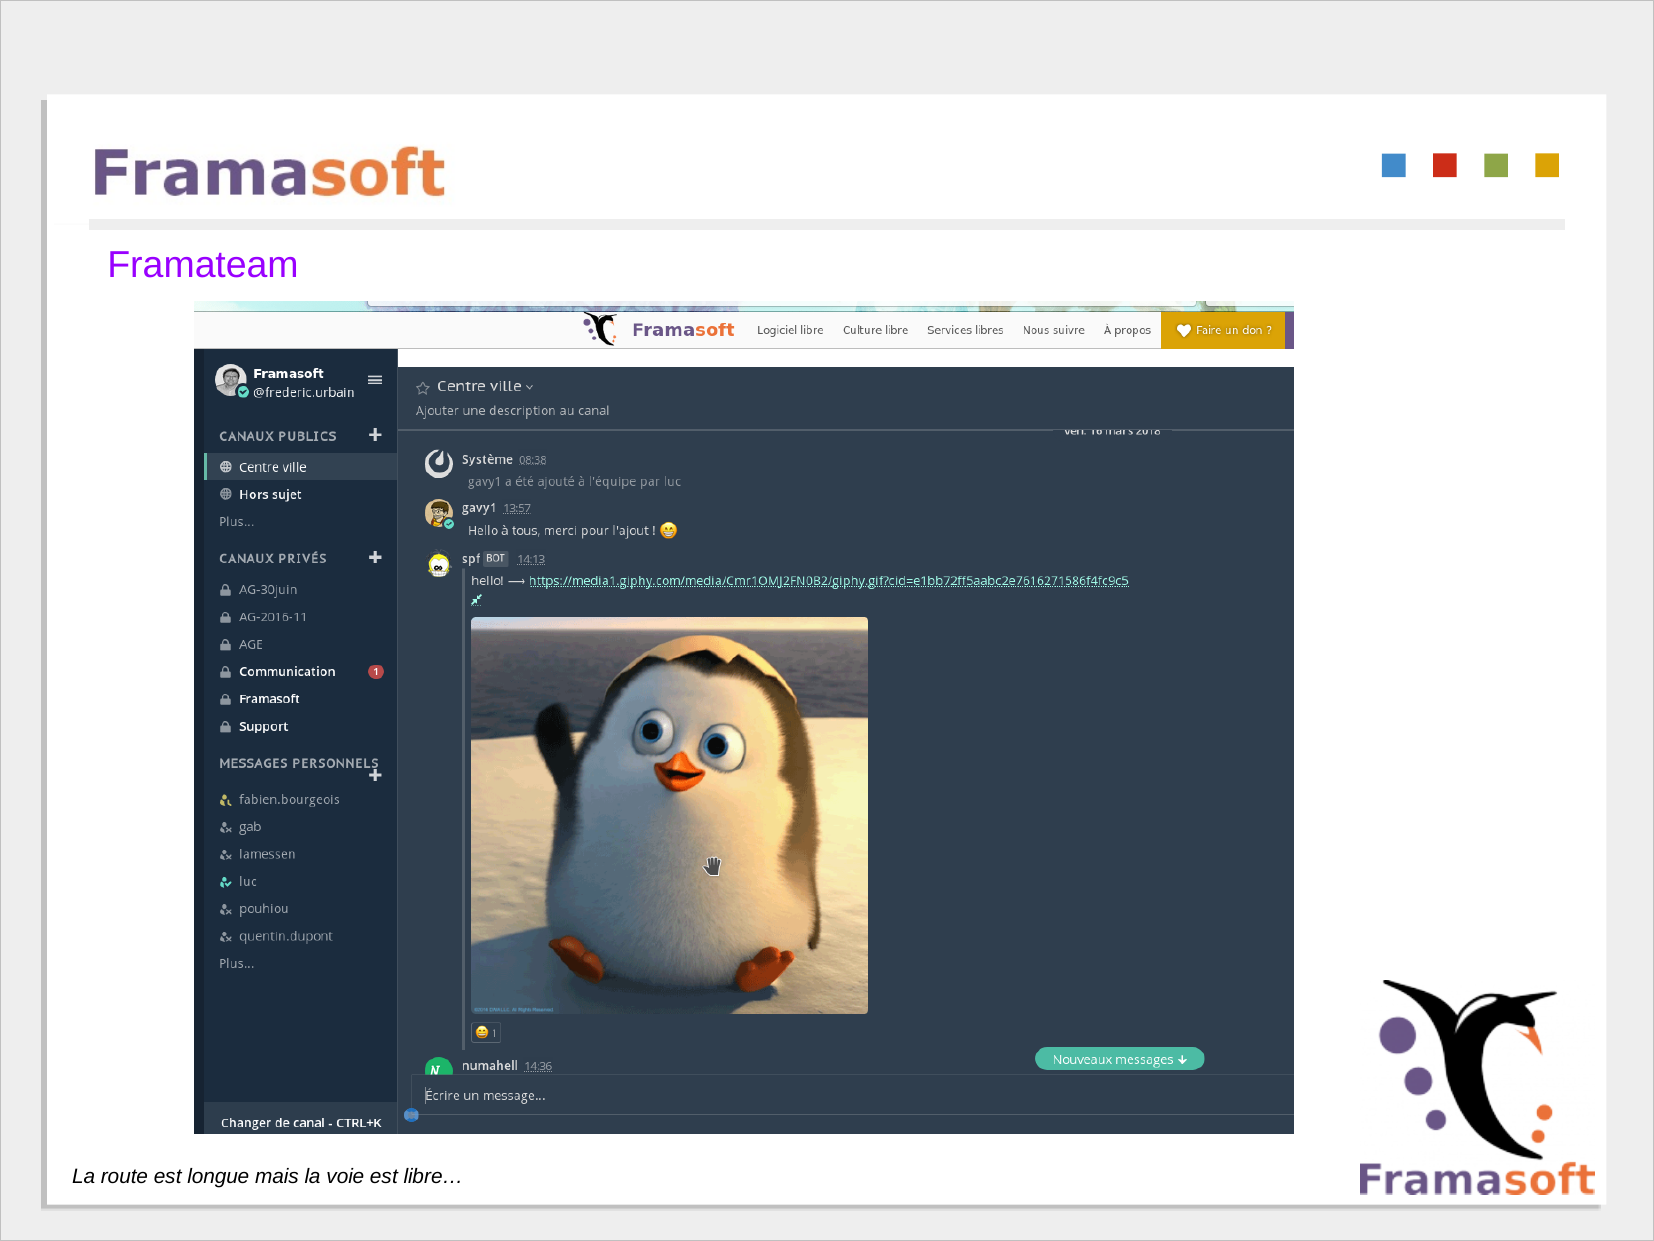

La route est longue mais la voie est libre…
Framateam